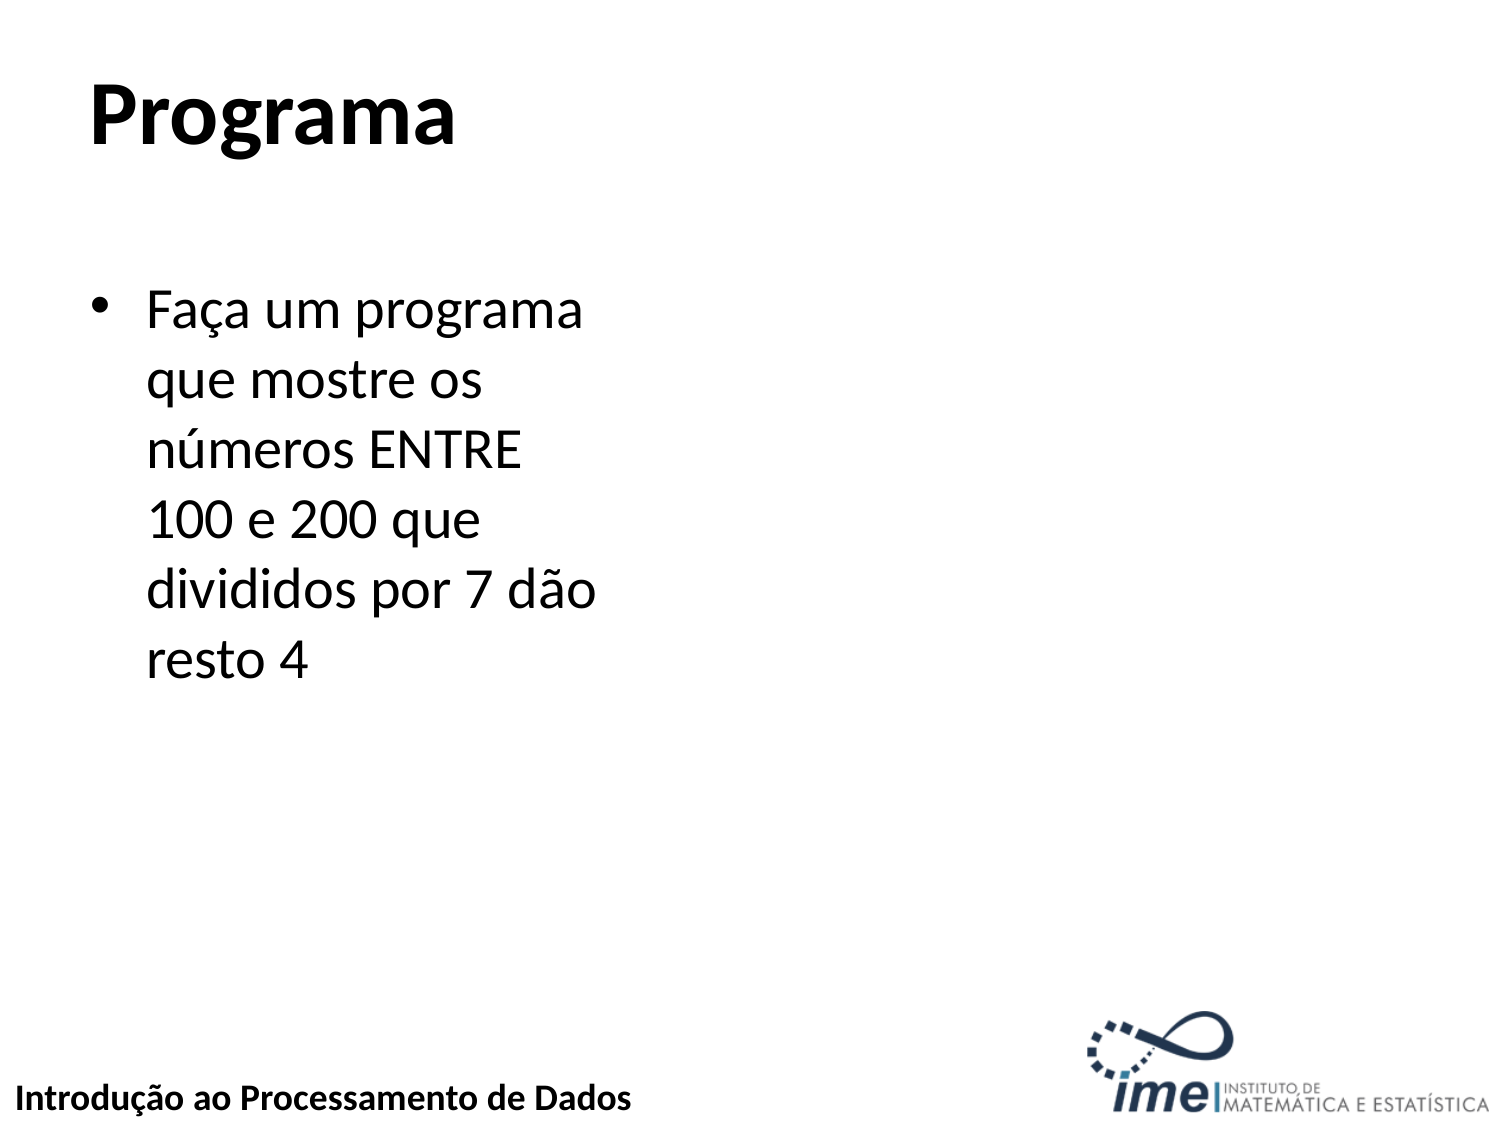

# Programa
Faça um programa que mostre os números ENTRE 100 e 200 que divididos por 7 dão resto 4